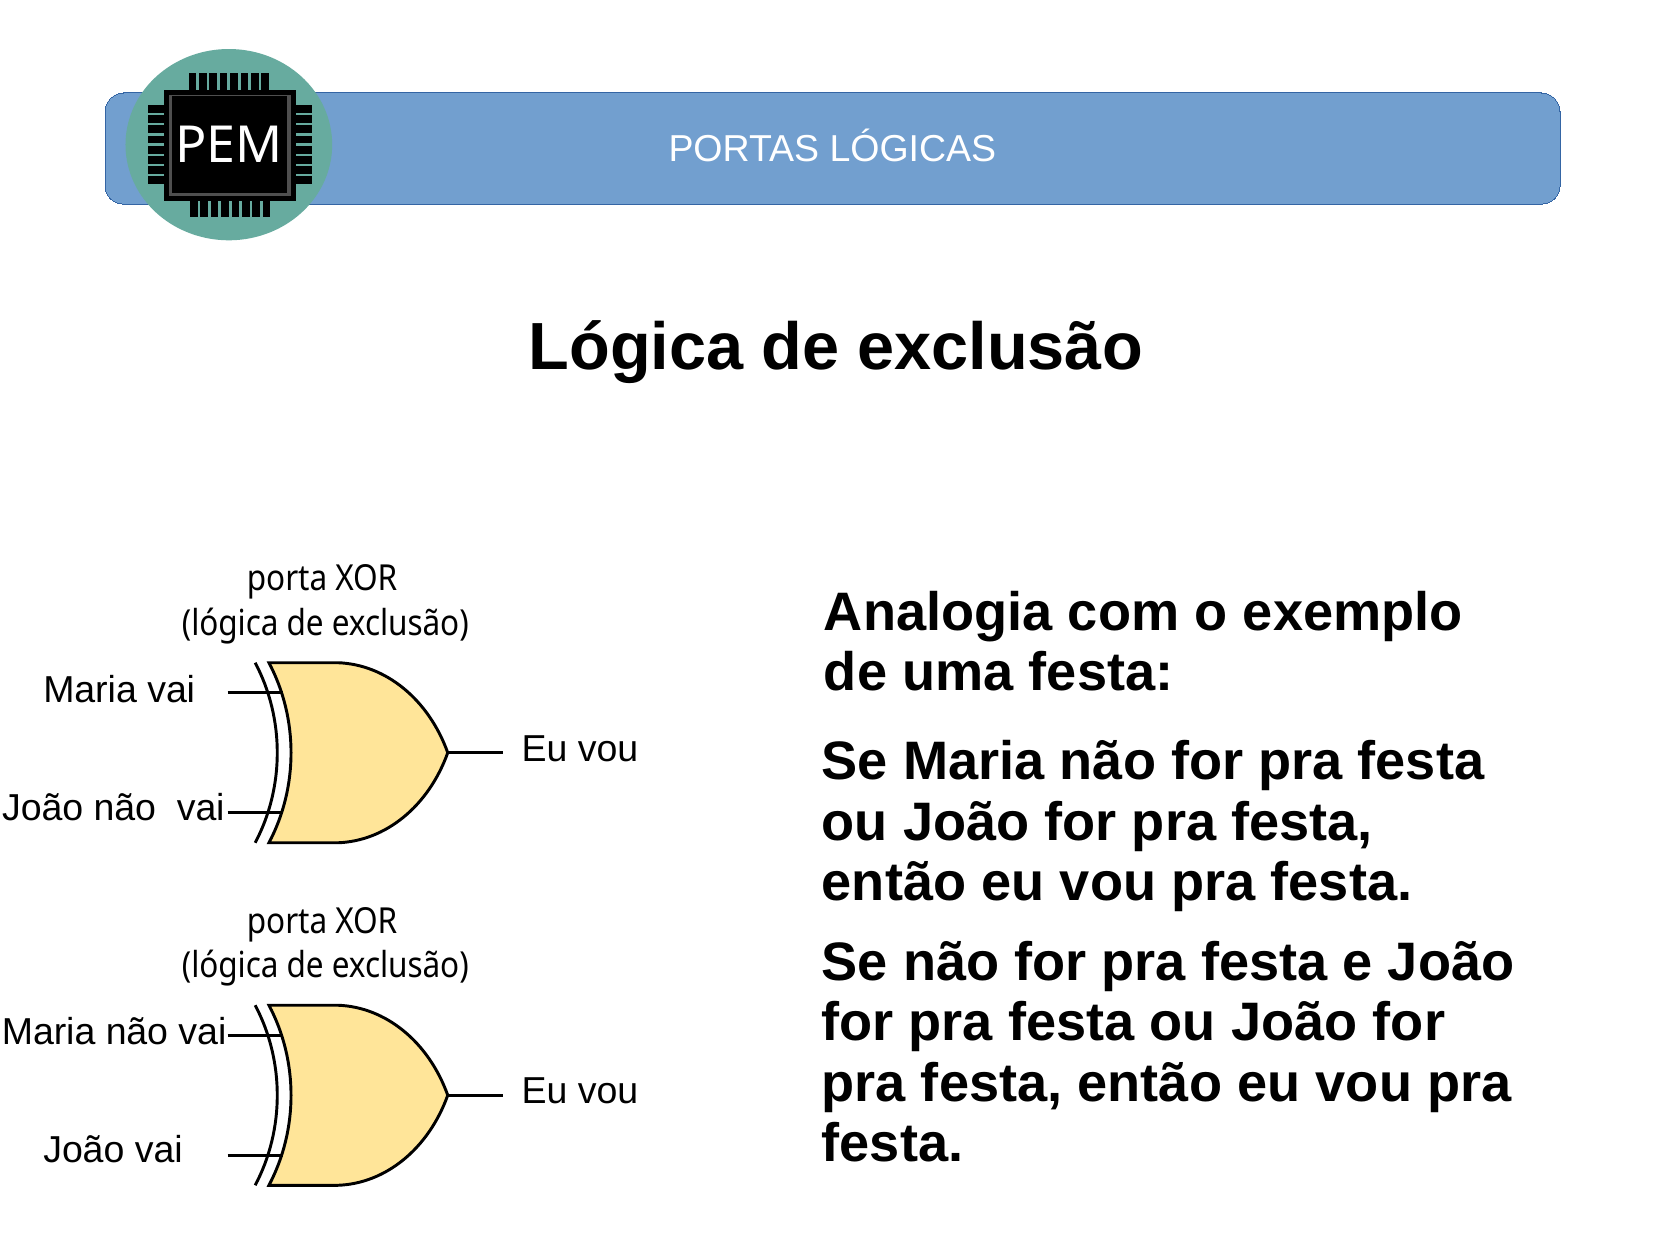

PORTAS LÓGICAS
Lógica de exclusão
Analogia com o exemplo
de uma festa:
Maria vai
Eu vou
Se Maria não for pra festa ou João for pra festa, então eu vou pra festa.
João não vai
Se não for pra festa e João for pra festa ou João for pra festa, então eu vou pra festa.
Maria não vai
Eu vou
João vai